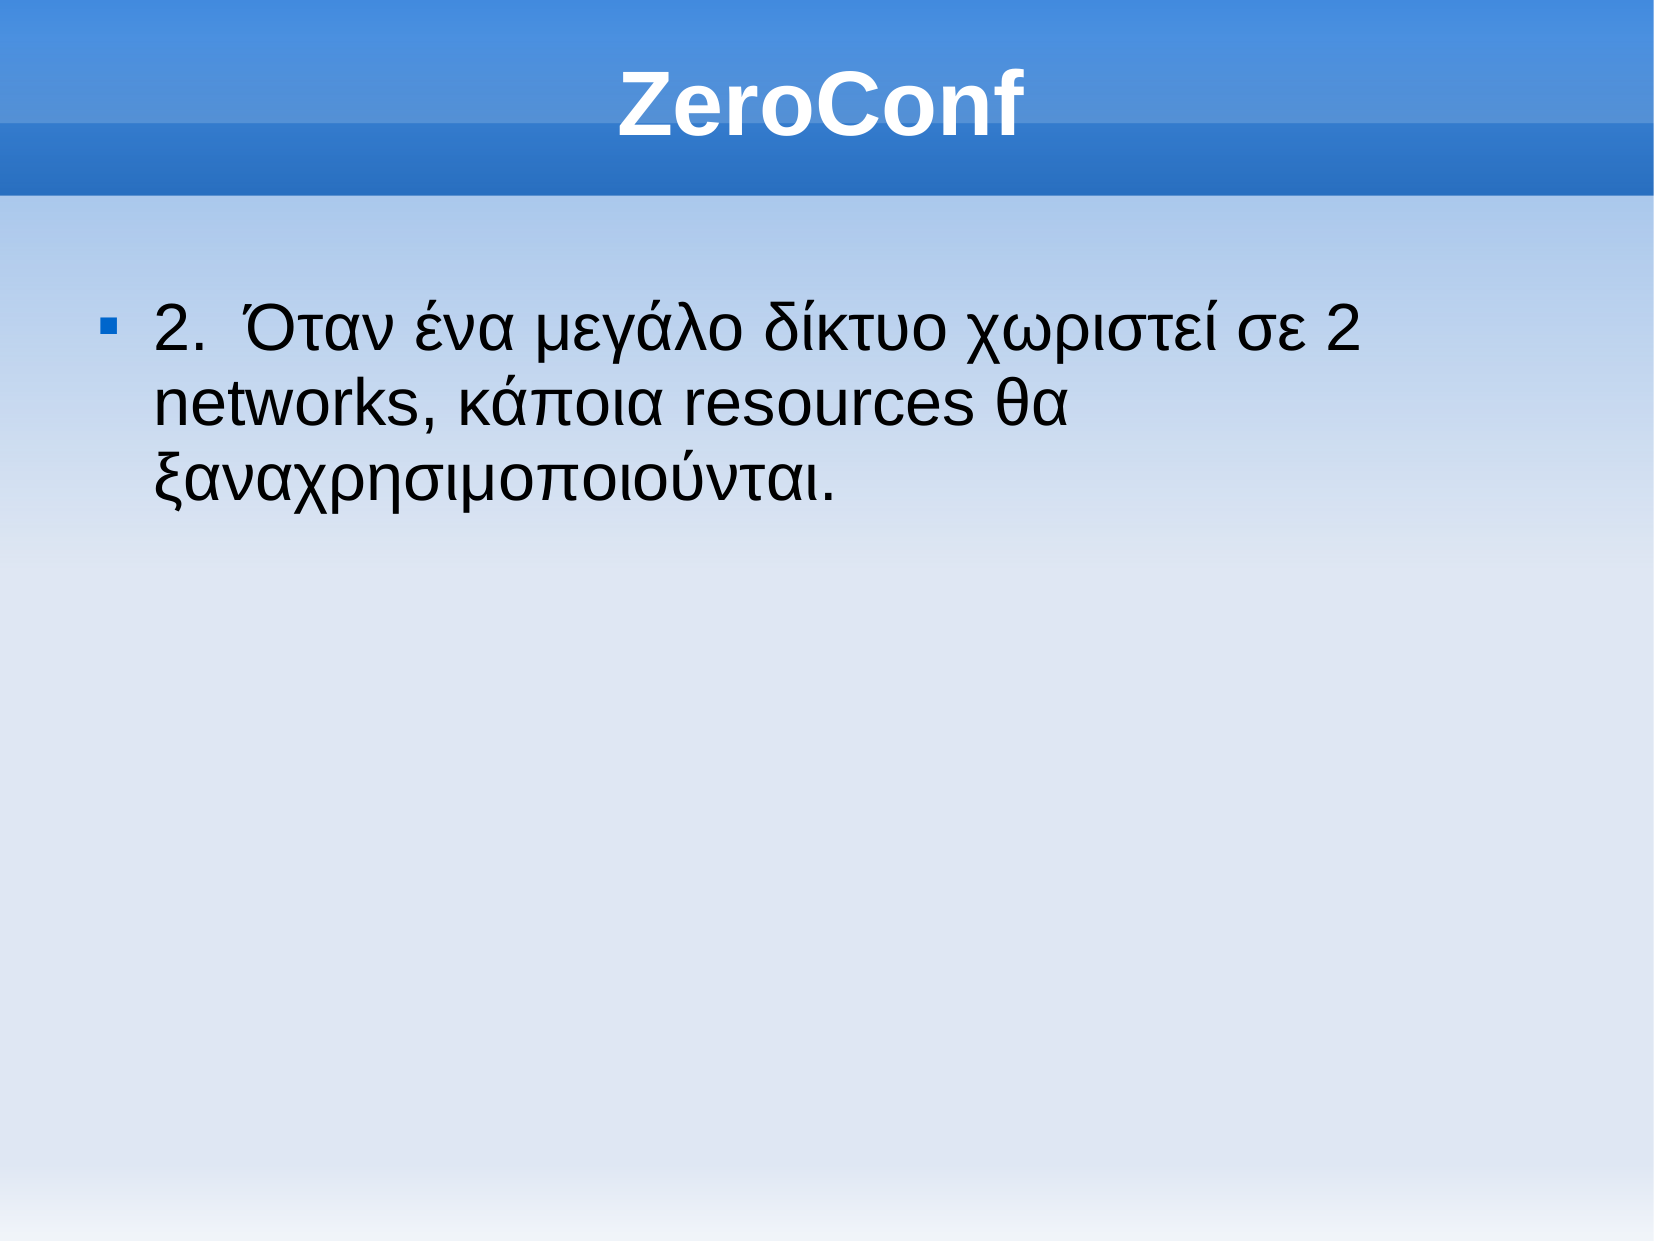

# ZeroConf
2. Όταν ένα μεγάλο δίκτυο χωριστεί σε 2 networks, κάποια resources θα ξαναχρησιμοποιούνται.